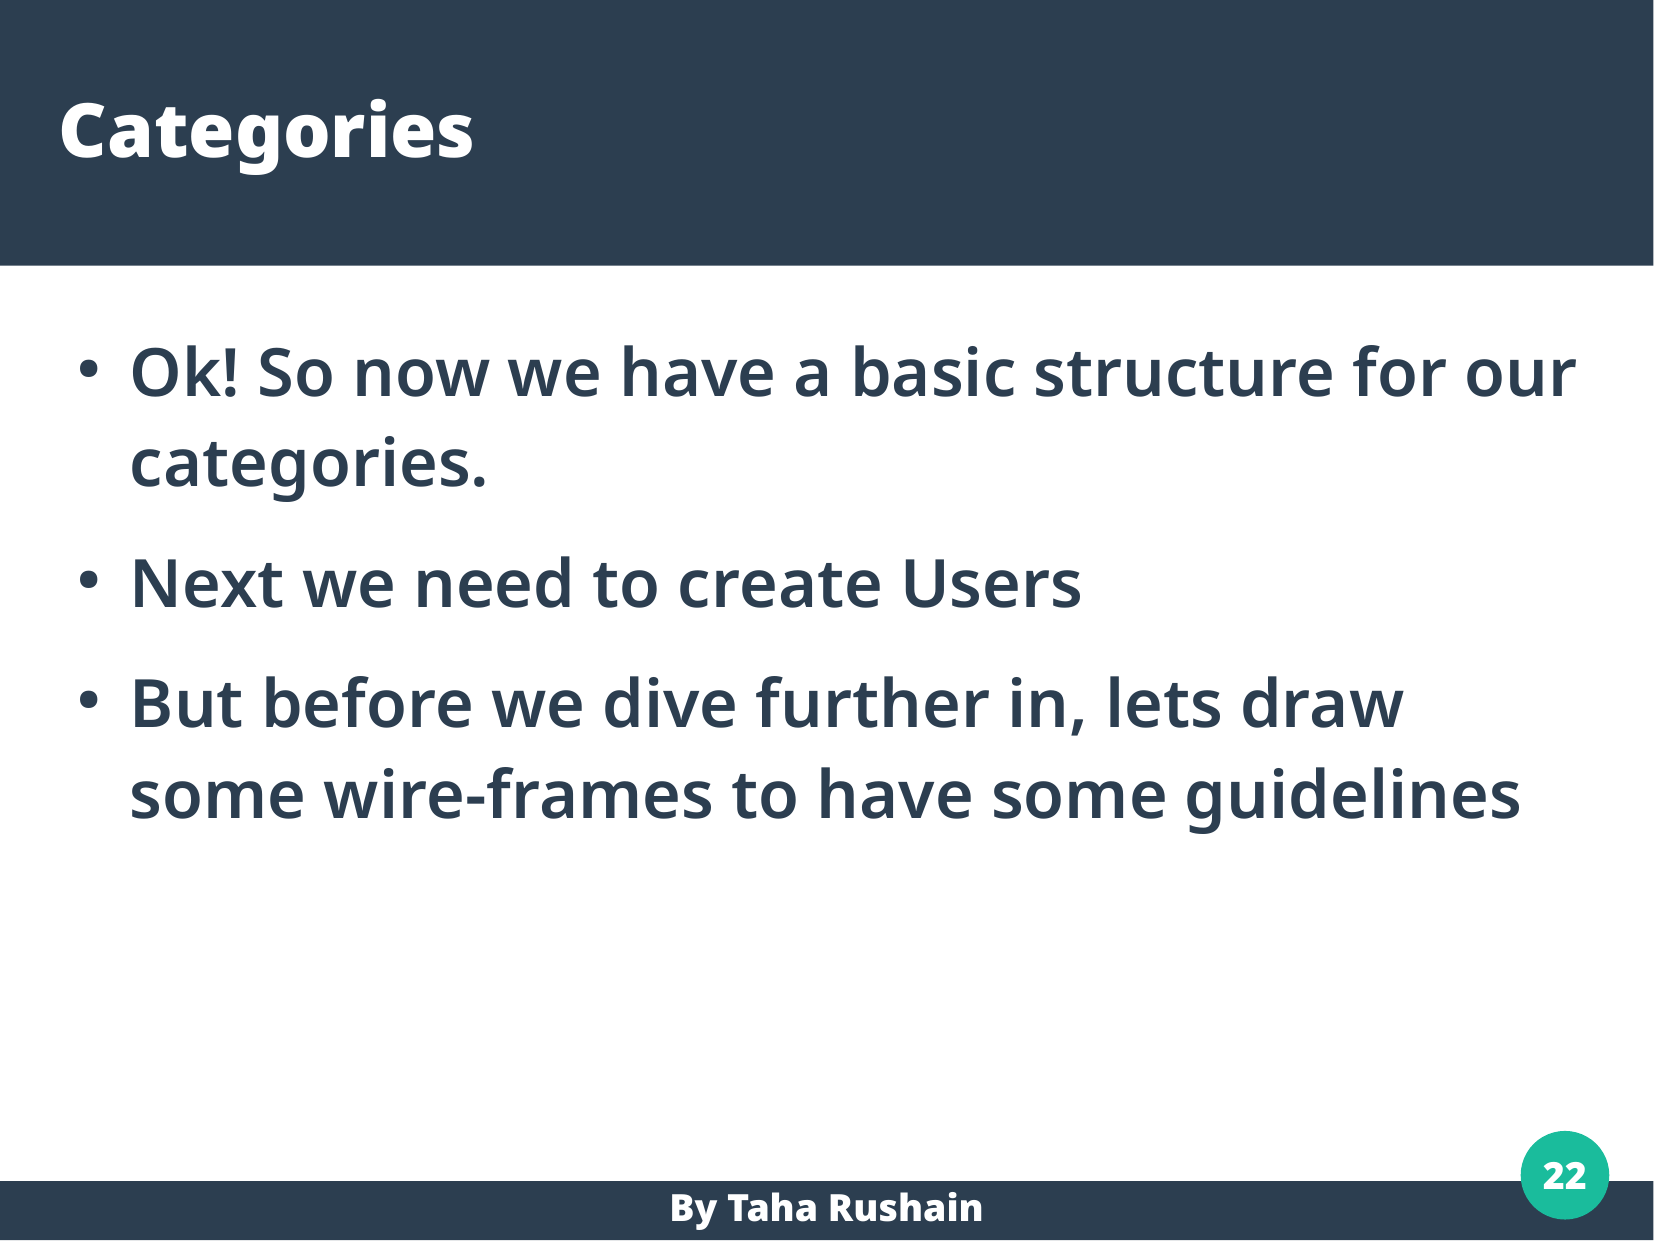

# Categories
Ok! So now we have a basic structure for our categories.
Next we need to create Users
But before we dive further in, lets draw some wire-frames to have some guidelines
22
By Taha Rushain